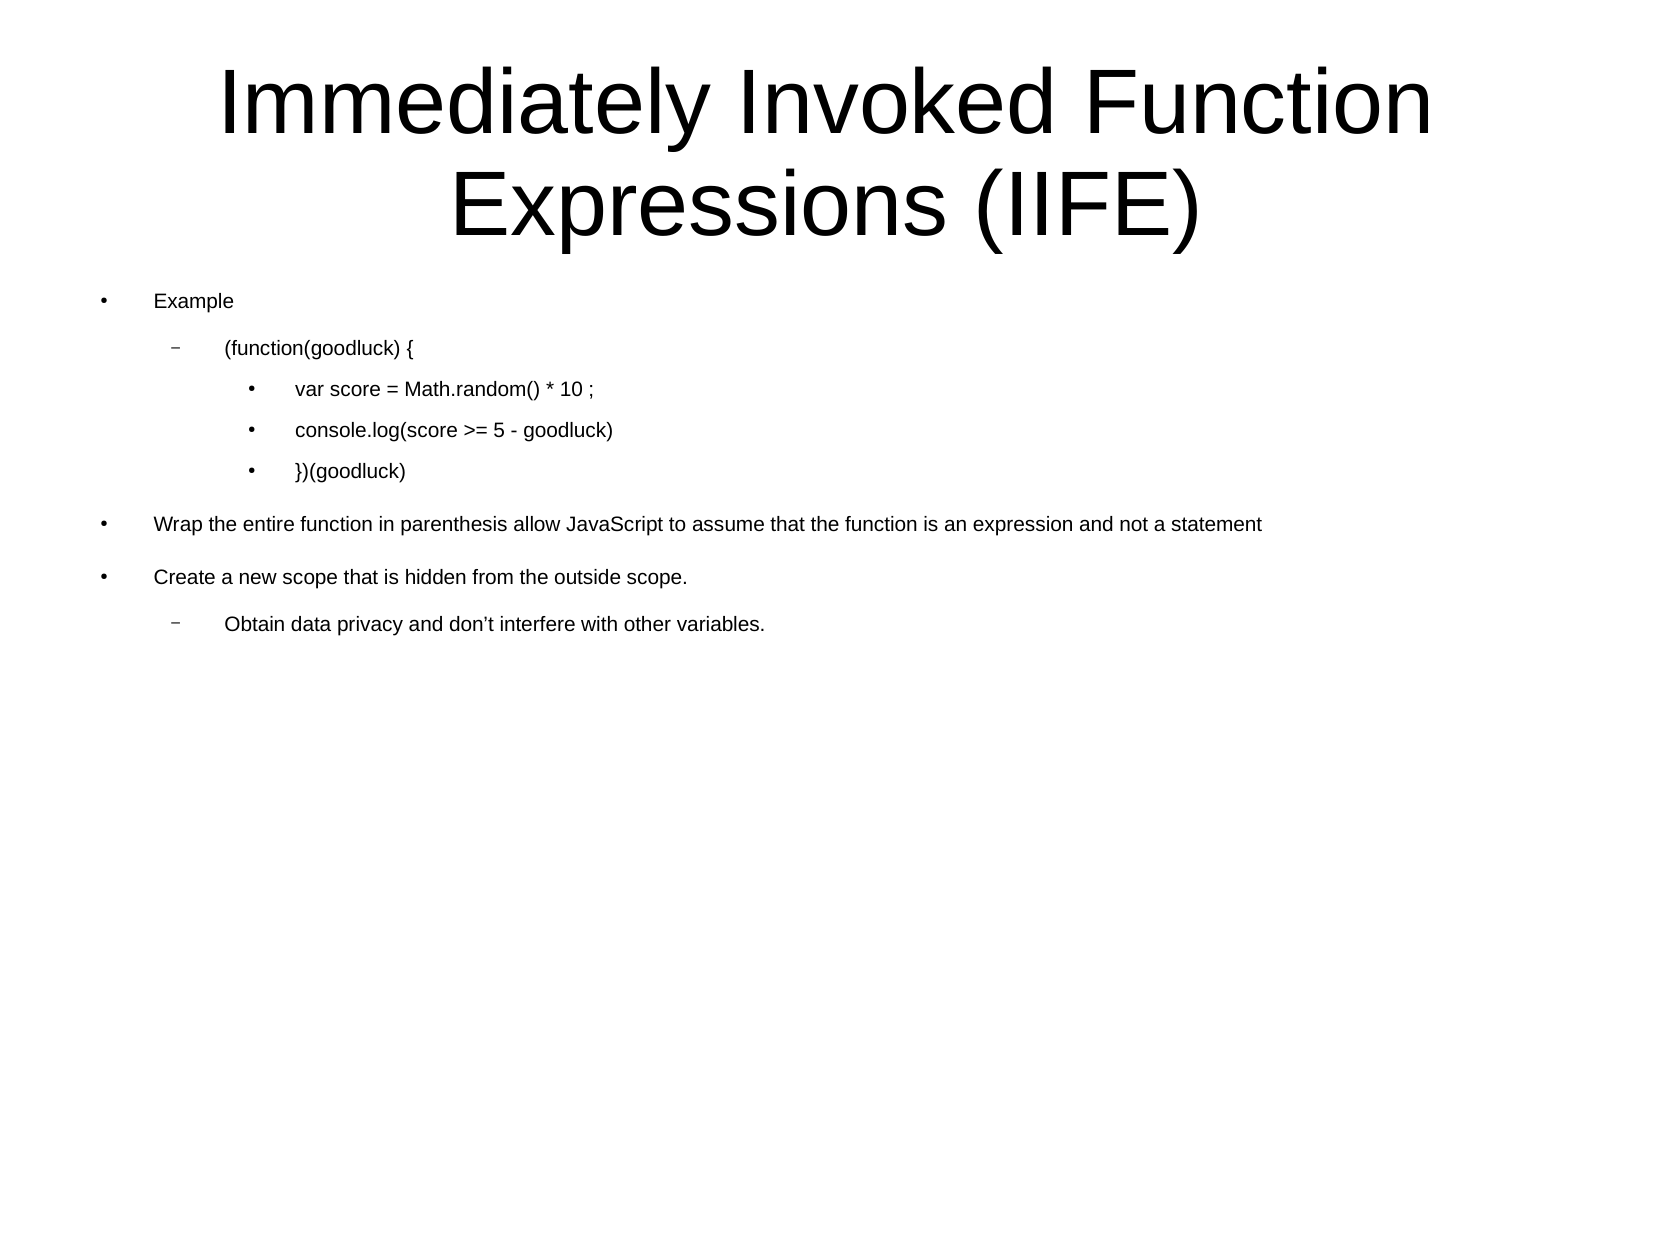

# Immediately Invoked Function Expressions (IIFE)
Example
(function(goodluck) {
var score = Math.random() * 10 ;
console.log(score >= 5 - goodluck)
})(goodluck)
Wrap the entire function in parenthesis allow JavaScript to assume that the function is an expression and not a statement
Create a new scope that is hidden from the outside scope.
Obtain data privacy and don’t interfere with other variables.